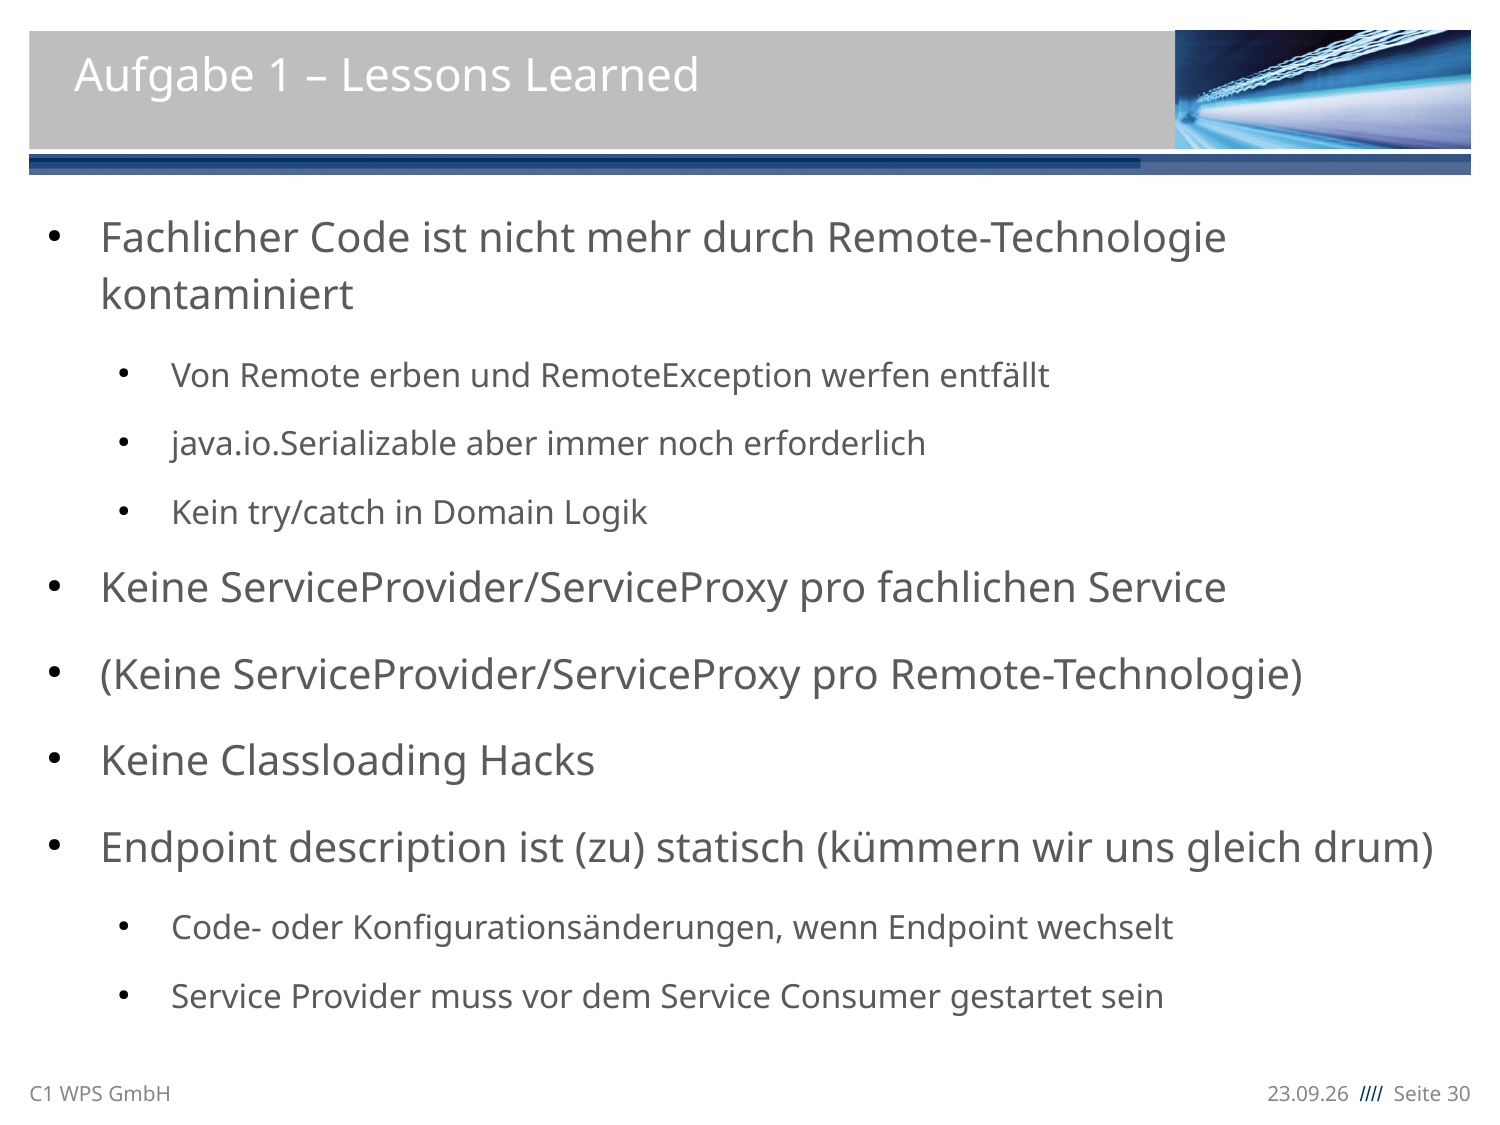

#
Aufgabe 1 – Lessons Learned
Fachlicher Code ist nicht mehr durch Remote-Technologie kontaminiert
Von Remote erben und RemoteException werfen entfällt
java.io.Serializable aber immer noch erforderlich
Kein try/catch in Domain Logik
Keine ServiceProvider/ServiceProxy pro fachlichen Service
(Keine ServiceProvider/ServiceProxy pro Remote-Technologie)
Keine Classloading Hacks
Endpoint description ist (zu) statisch (kümmern wir uns gleich drum)
Code- oder Konfigurationsänderungen, wenn Endpoint wechselt
Service Provider muss vor dem Service Consumer gestartet sein